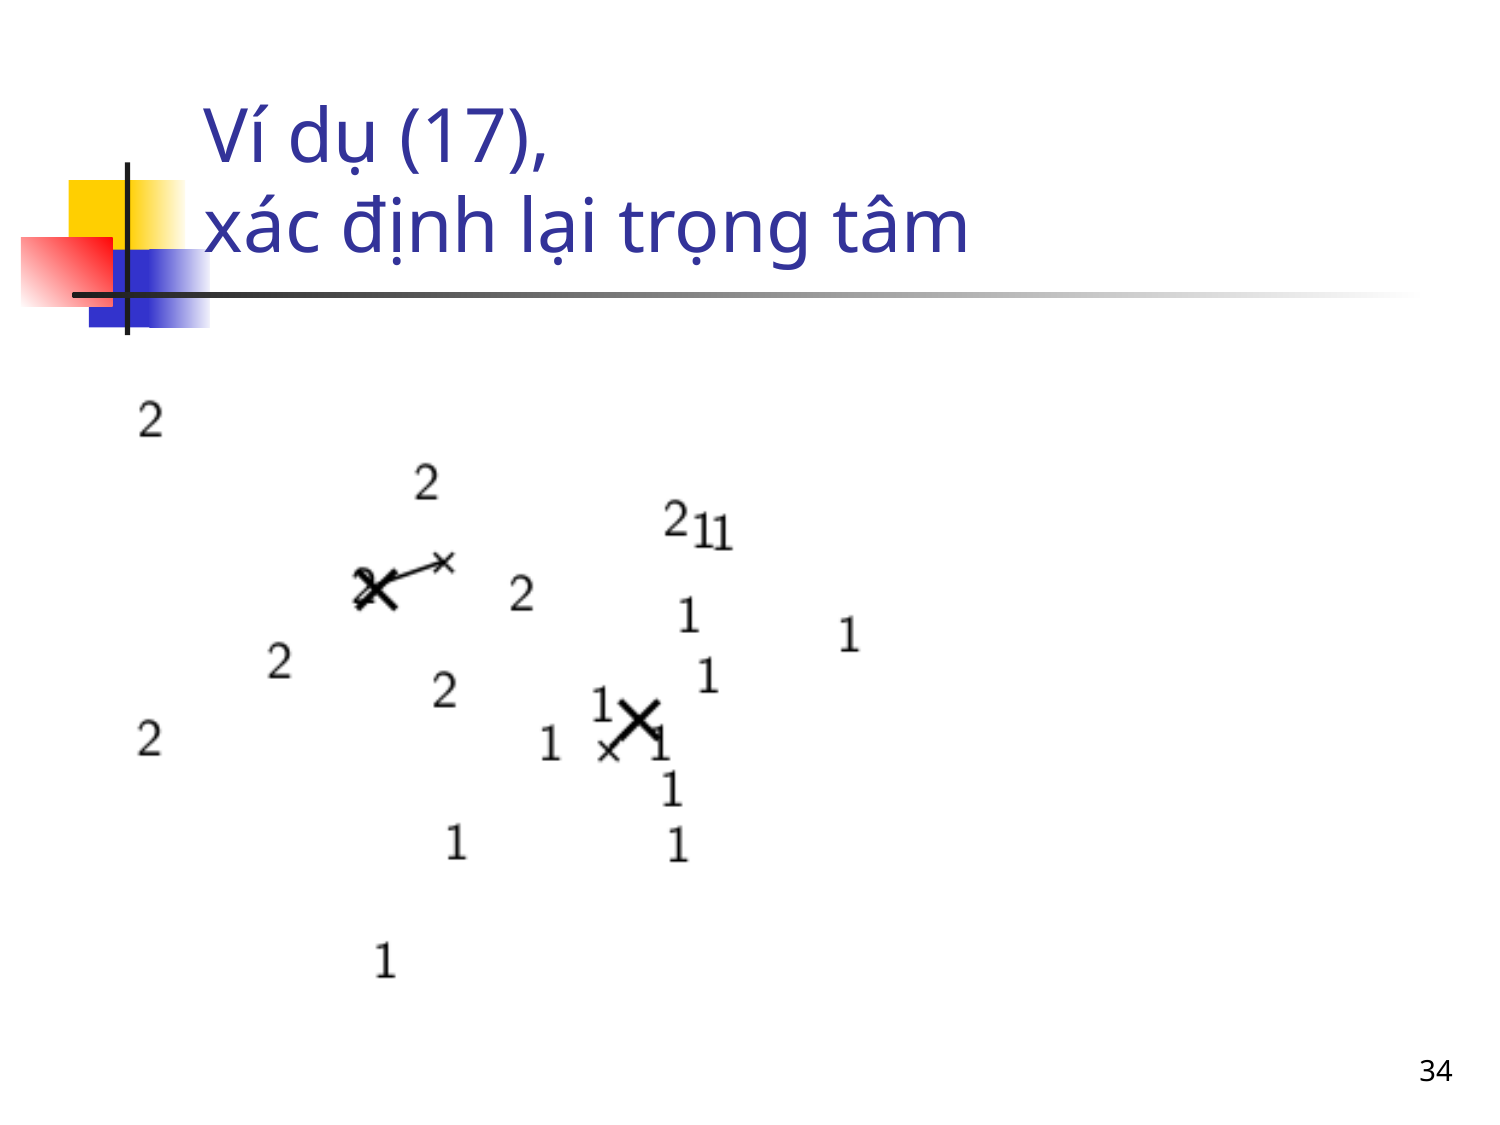

# Ví dụ (17), xác định lại trọng tâm